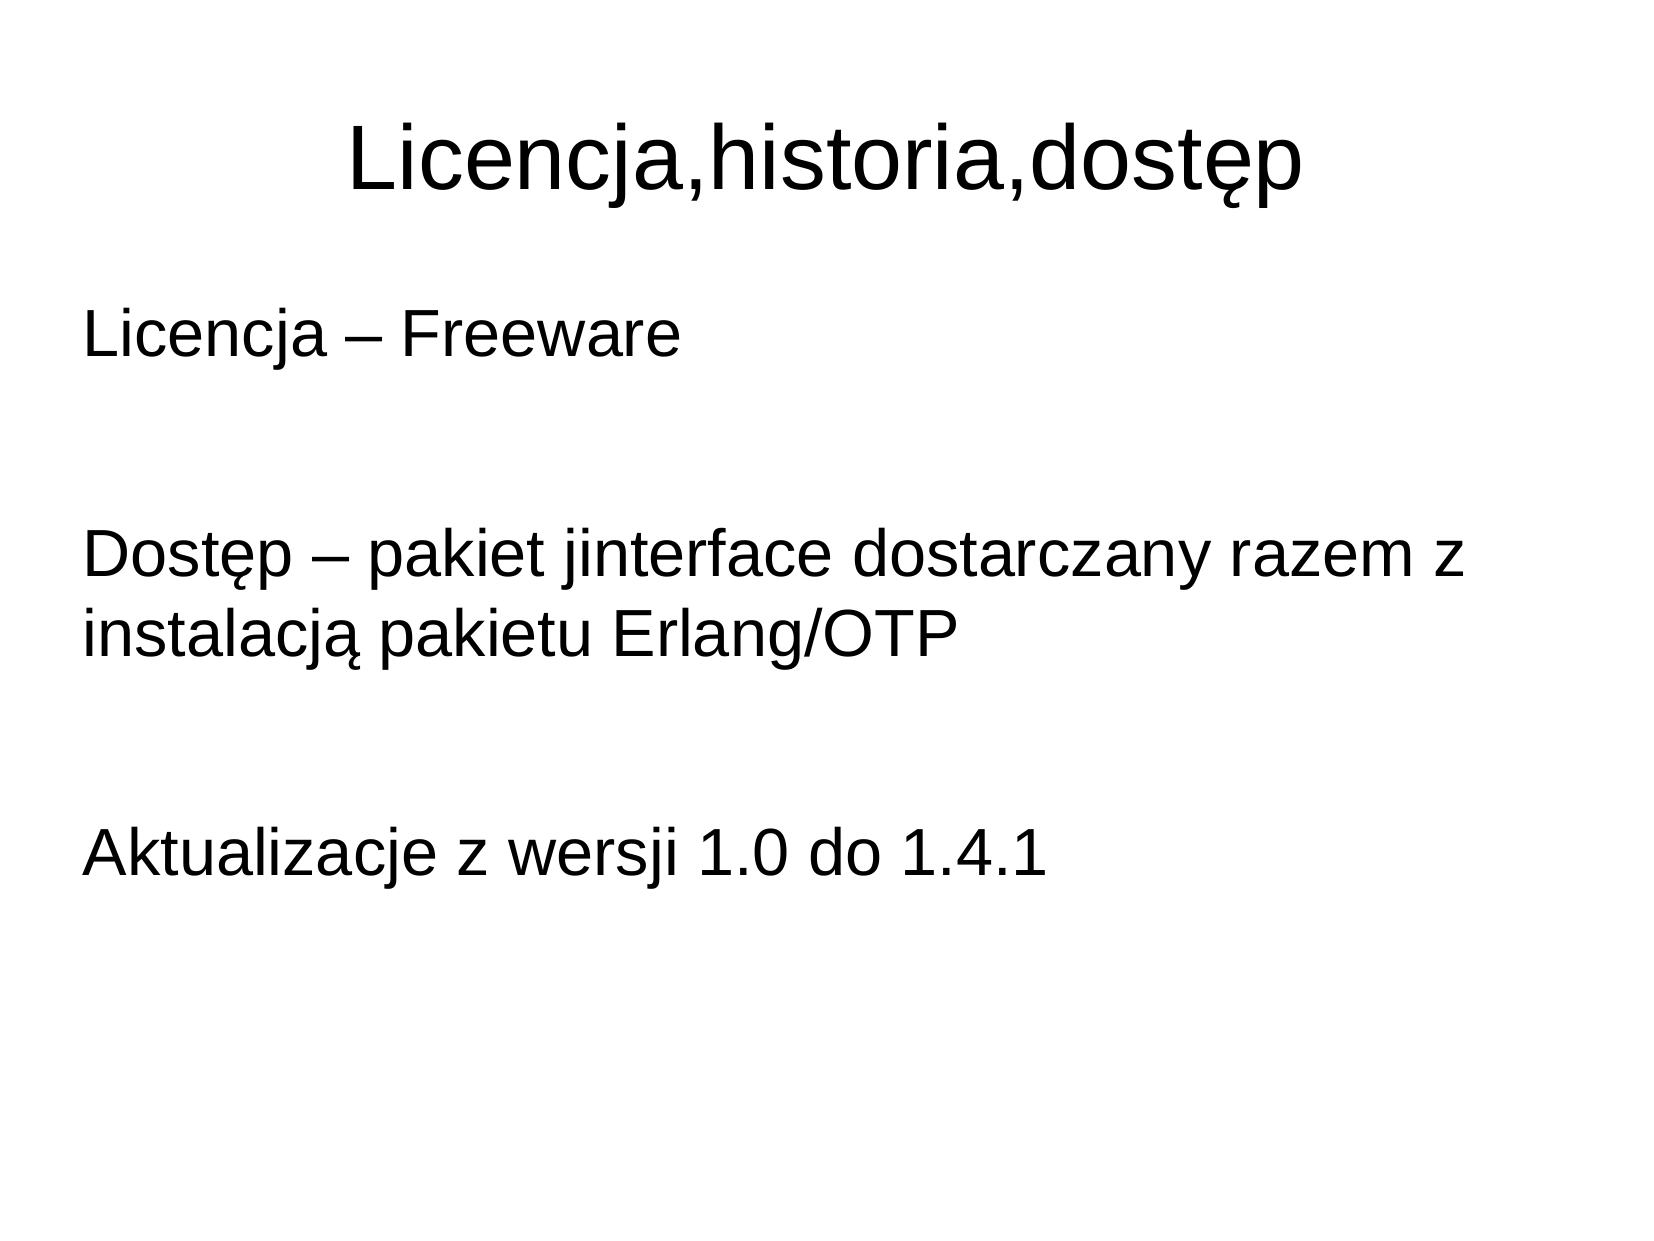

# Licencja,historia,dostęp
Licencja – Freeware
Dostęp – pakiet jinterface dostarczany razem z instalacją pakietu Erlang/OTP
Aktualizacje z wersji 1.0 do 1.4.1